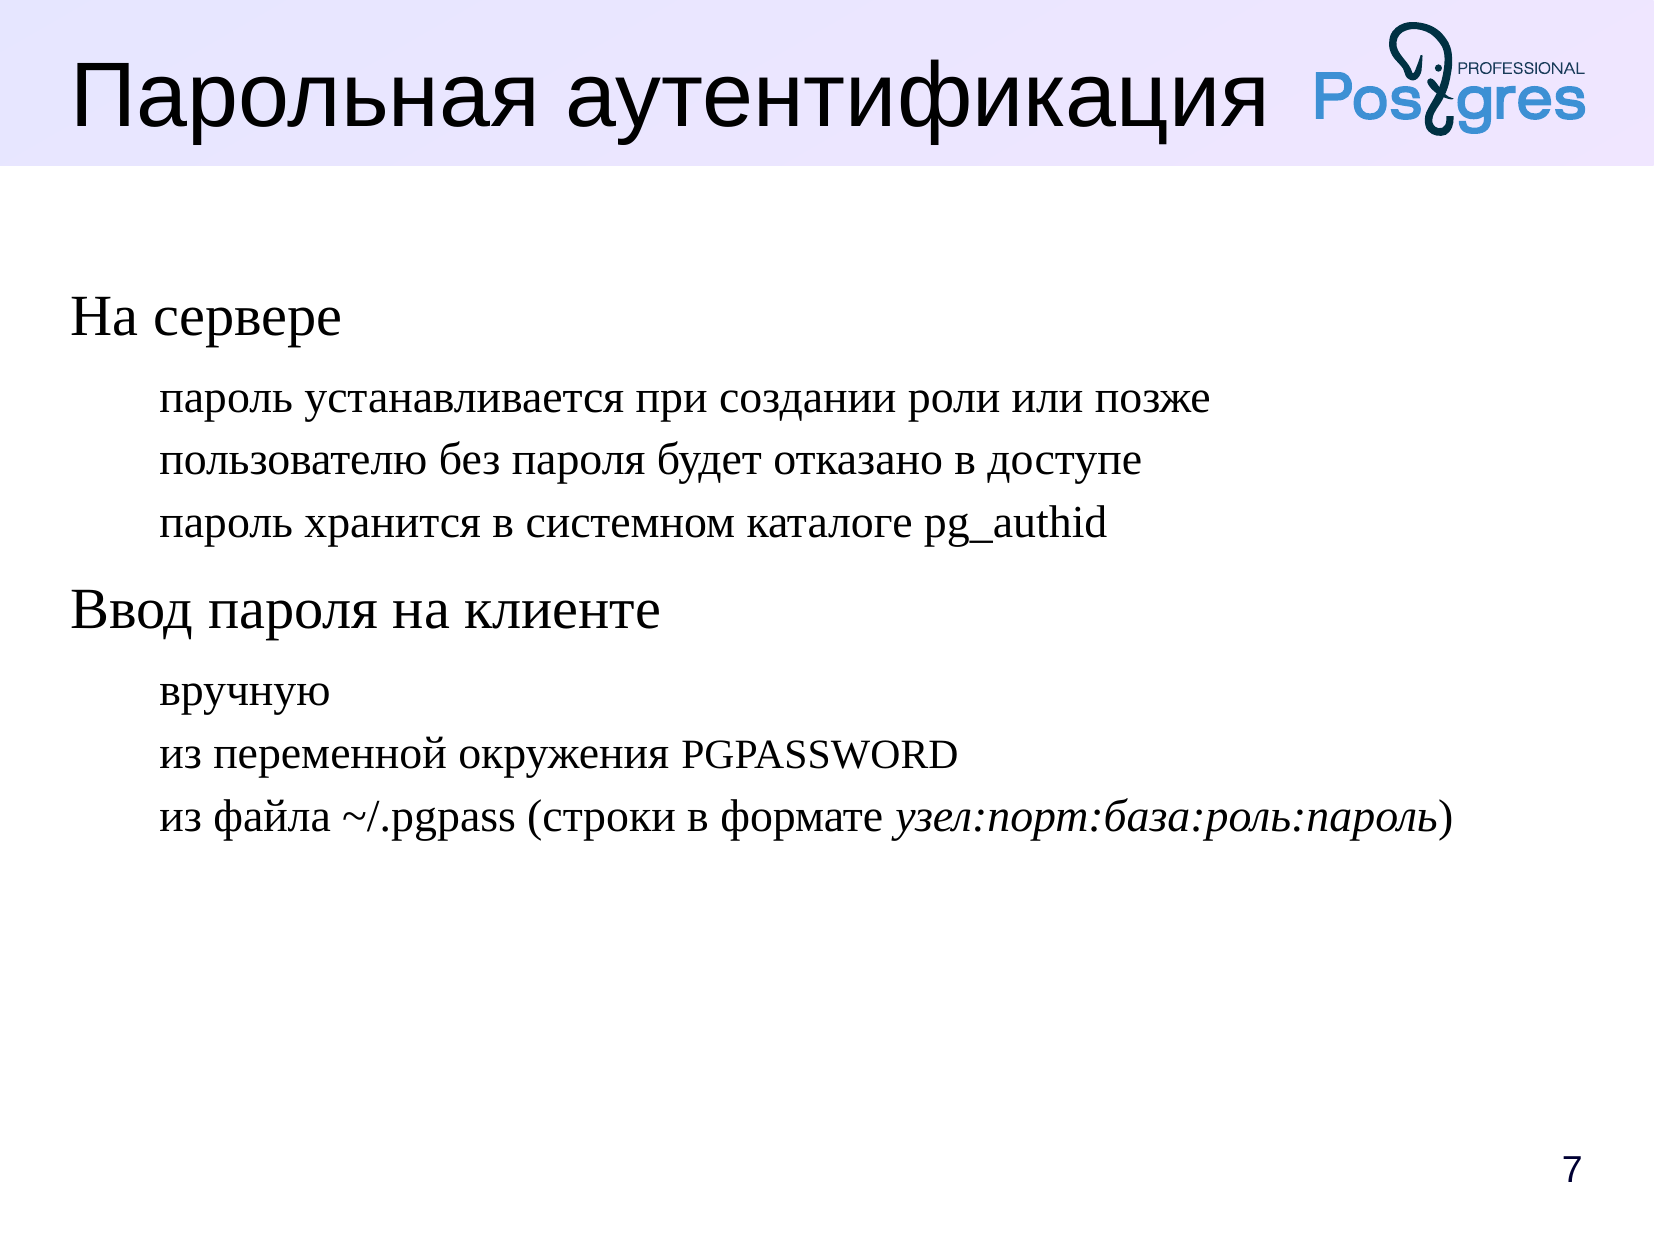

# Парольная аутентификация
На сервере
пароль устанавливается при создании роли или позже
пользователю без пароля будет отказано в доступе
пароль хранится в системном каталоге pg_authid
Ввод пароля на клиенте
вручную
из переменной окружения PGPASSWORD
из файла ~/.pgpass (строки в формате узел:порт:база:роль:пароль)